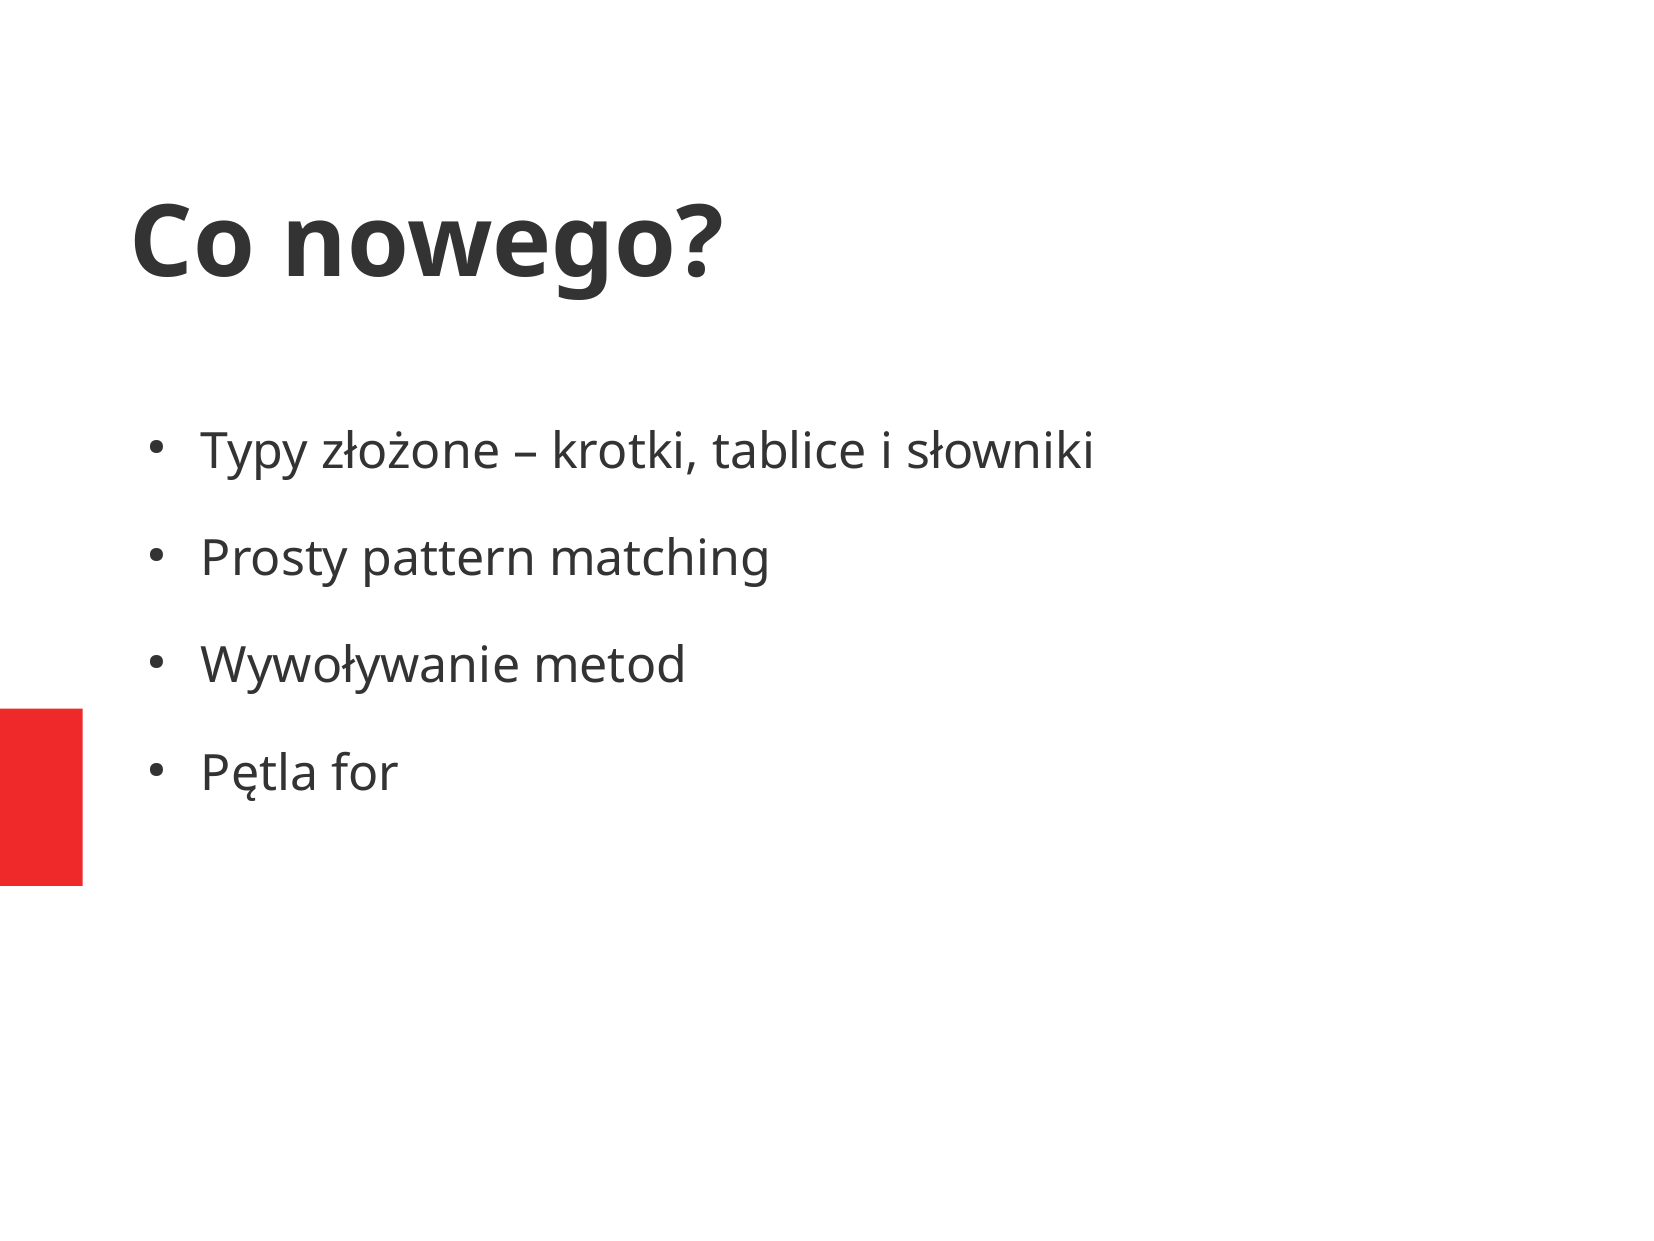

# Co nowego?
Typy złożone – krotki, tablice i słowniki
Prosty pattern matching
Wywoływanie metod
Pętla for